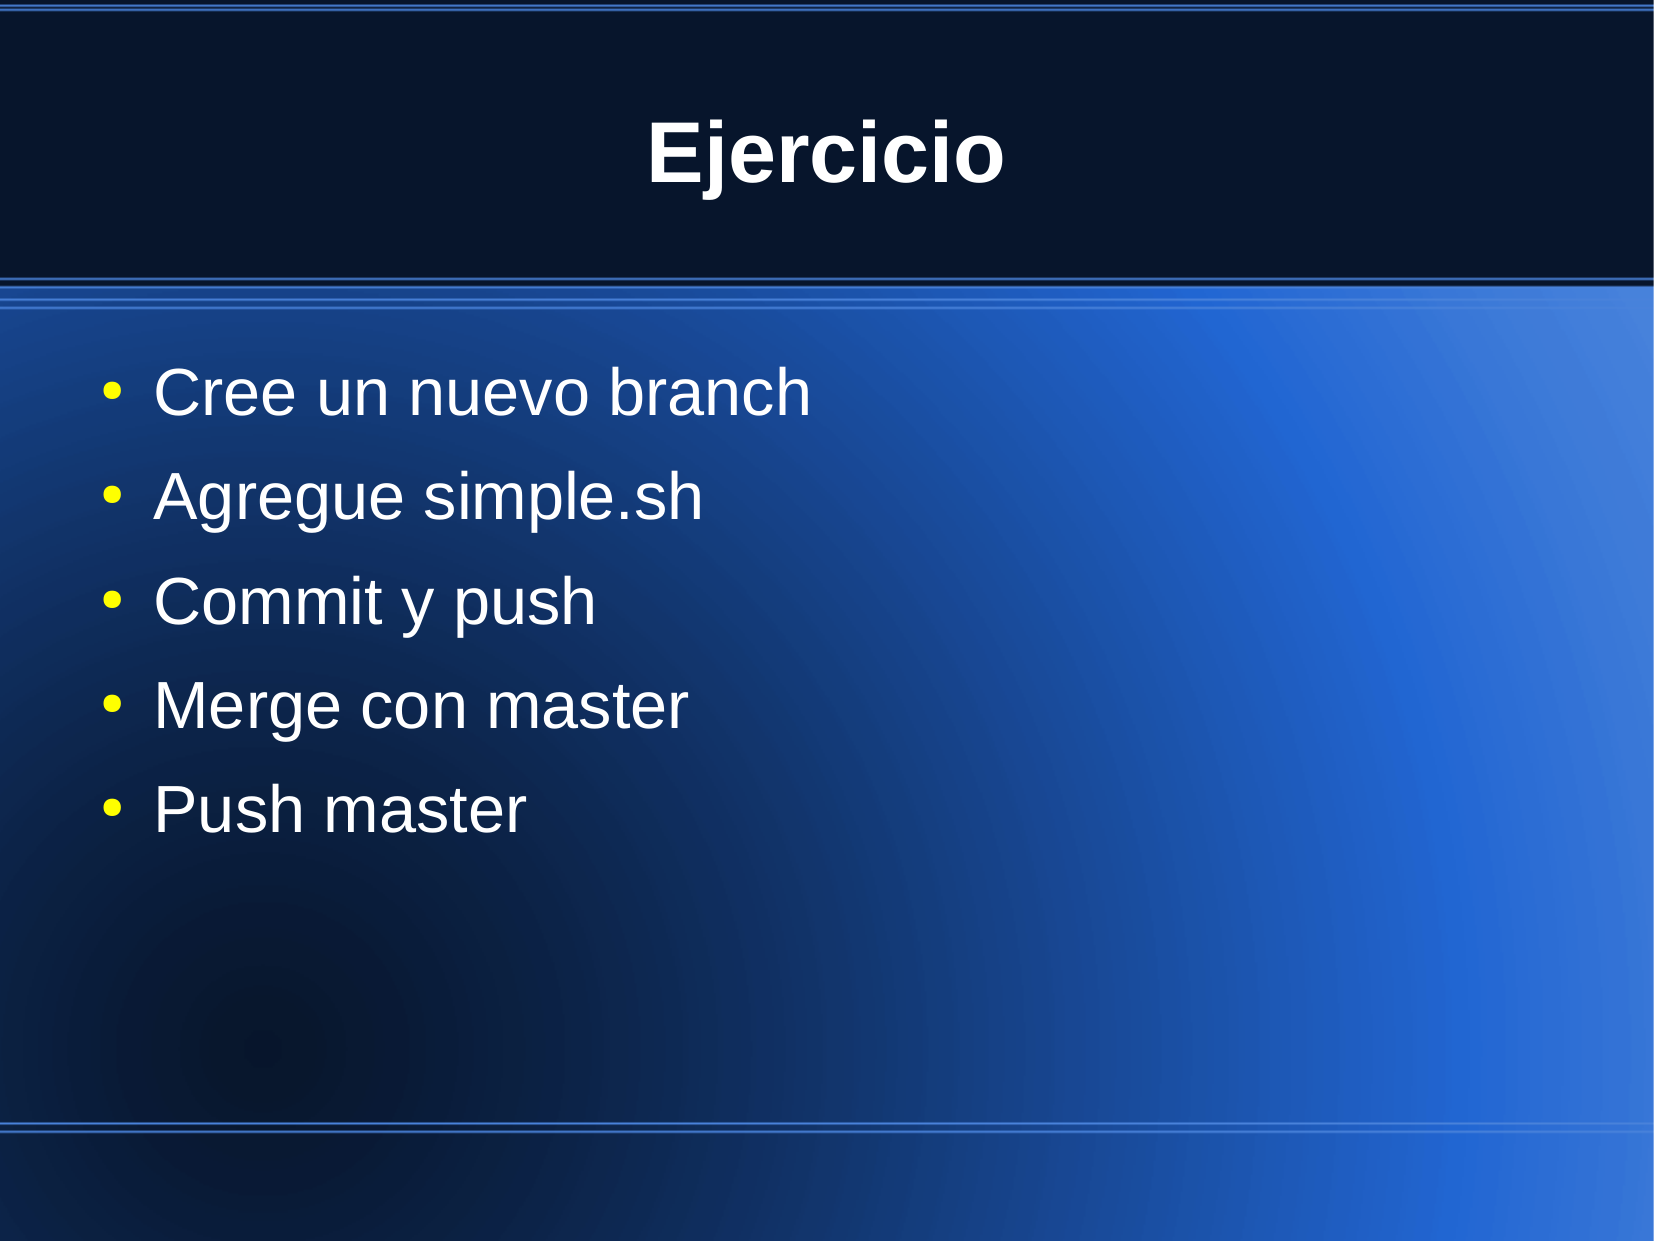

# Ejercicio
Cree un nuevo branch
Agregue simple.sh
Commit y push
Merge con master
Push master